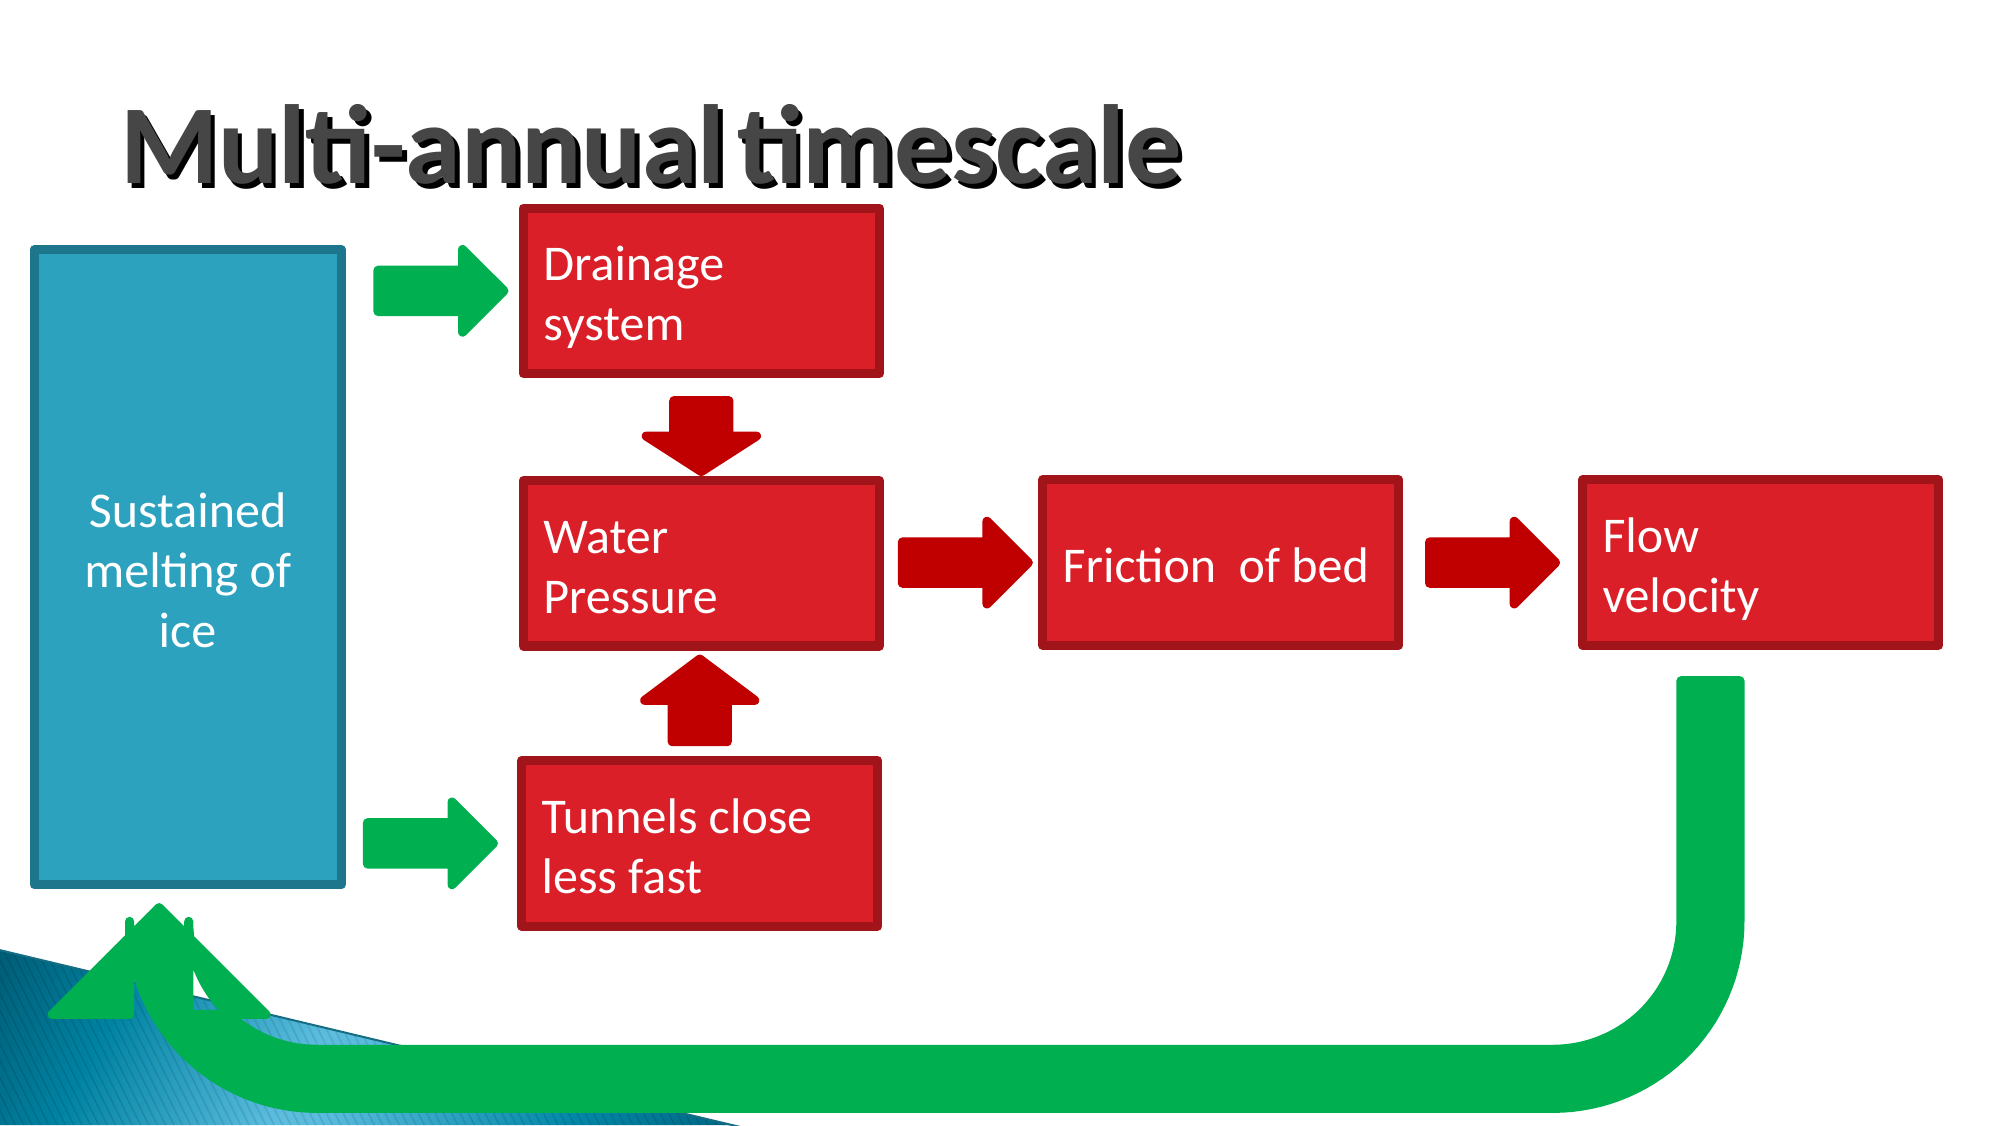

# Multi-annual timescale
Drainage
system
Sustained melting of ice
Friction of bed
Flow
velocity
Water
Pressure
Tunnels close less fast